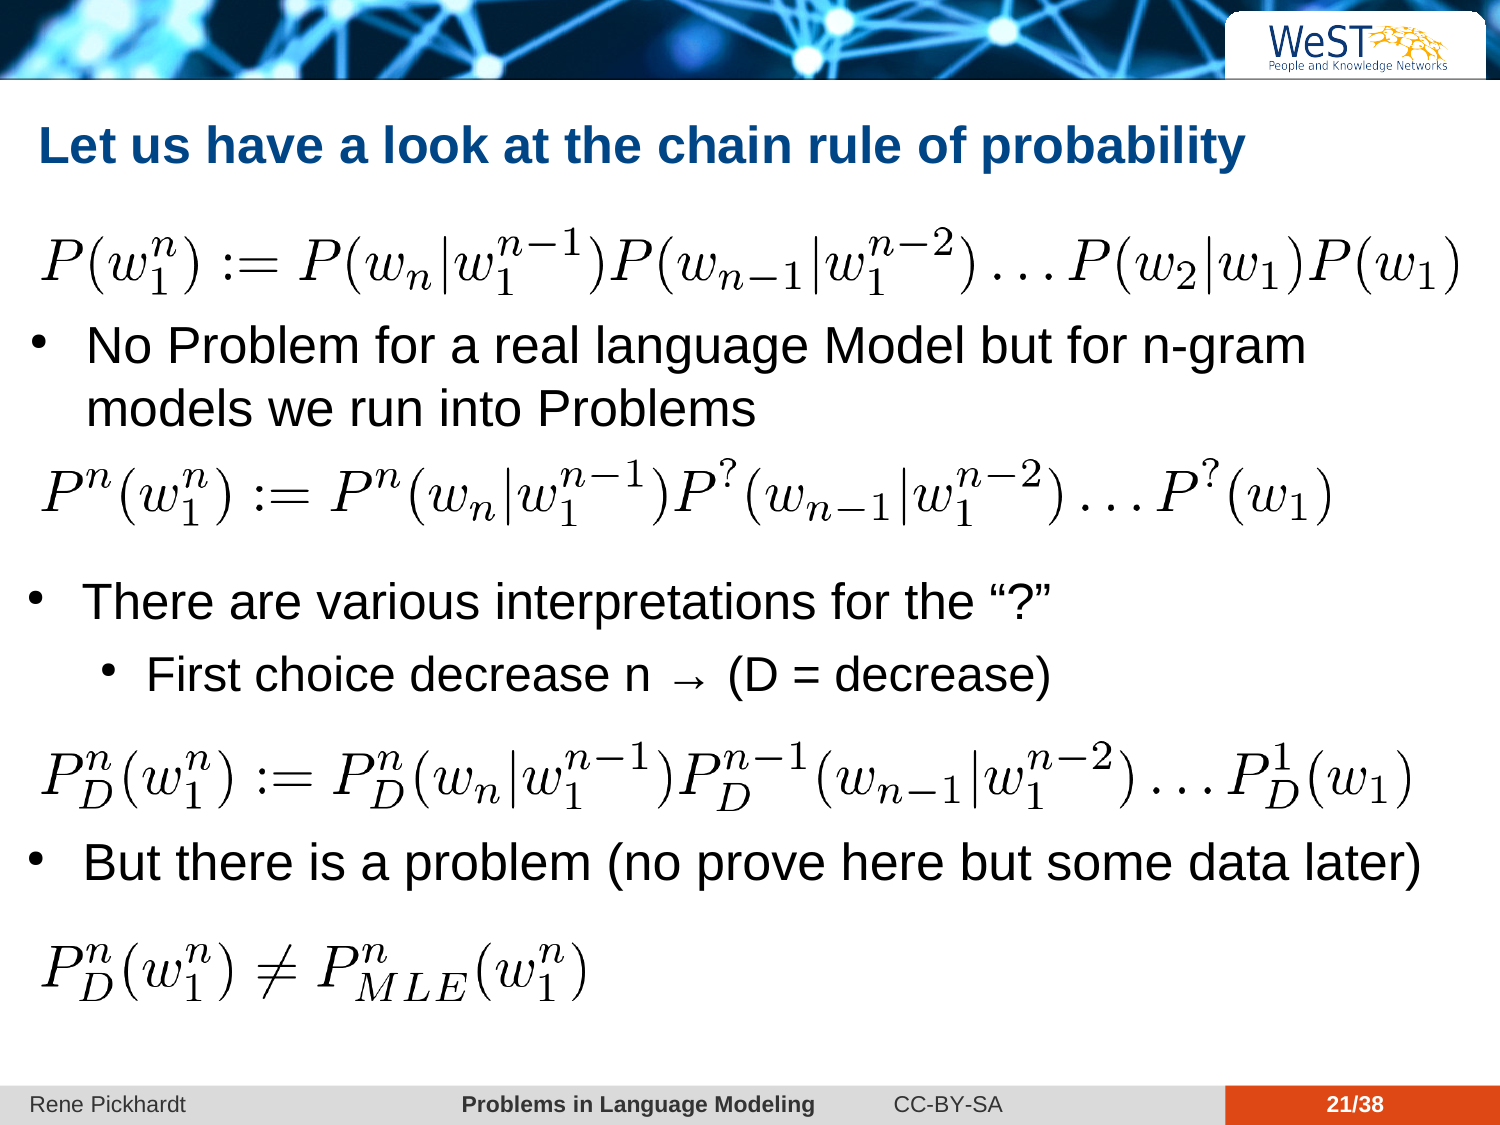

# Let us have a look at the chain rule of probability
No Problem for a real language Model but for n-gram models we run into Problems
There are various interpretations for the “?”
First choice decrease n → (D = decrease)
But there is a problem (no prove here but some data later)